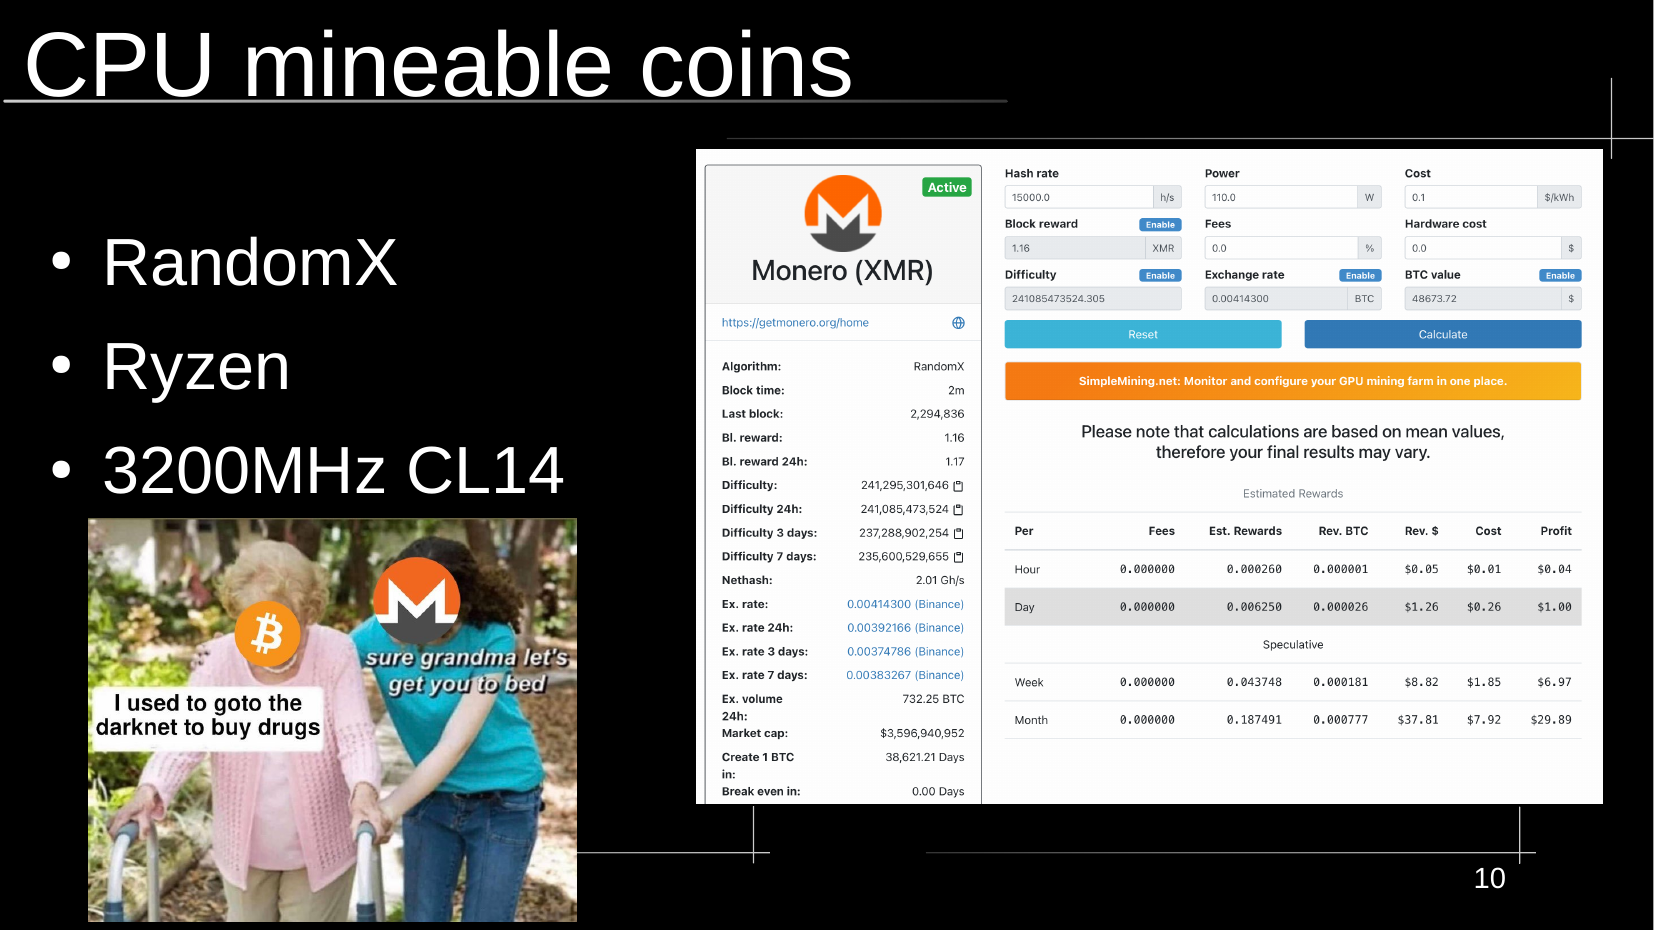

# CPU mineable coins
RandomX
Ryzen
3200MHz CL14
10